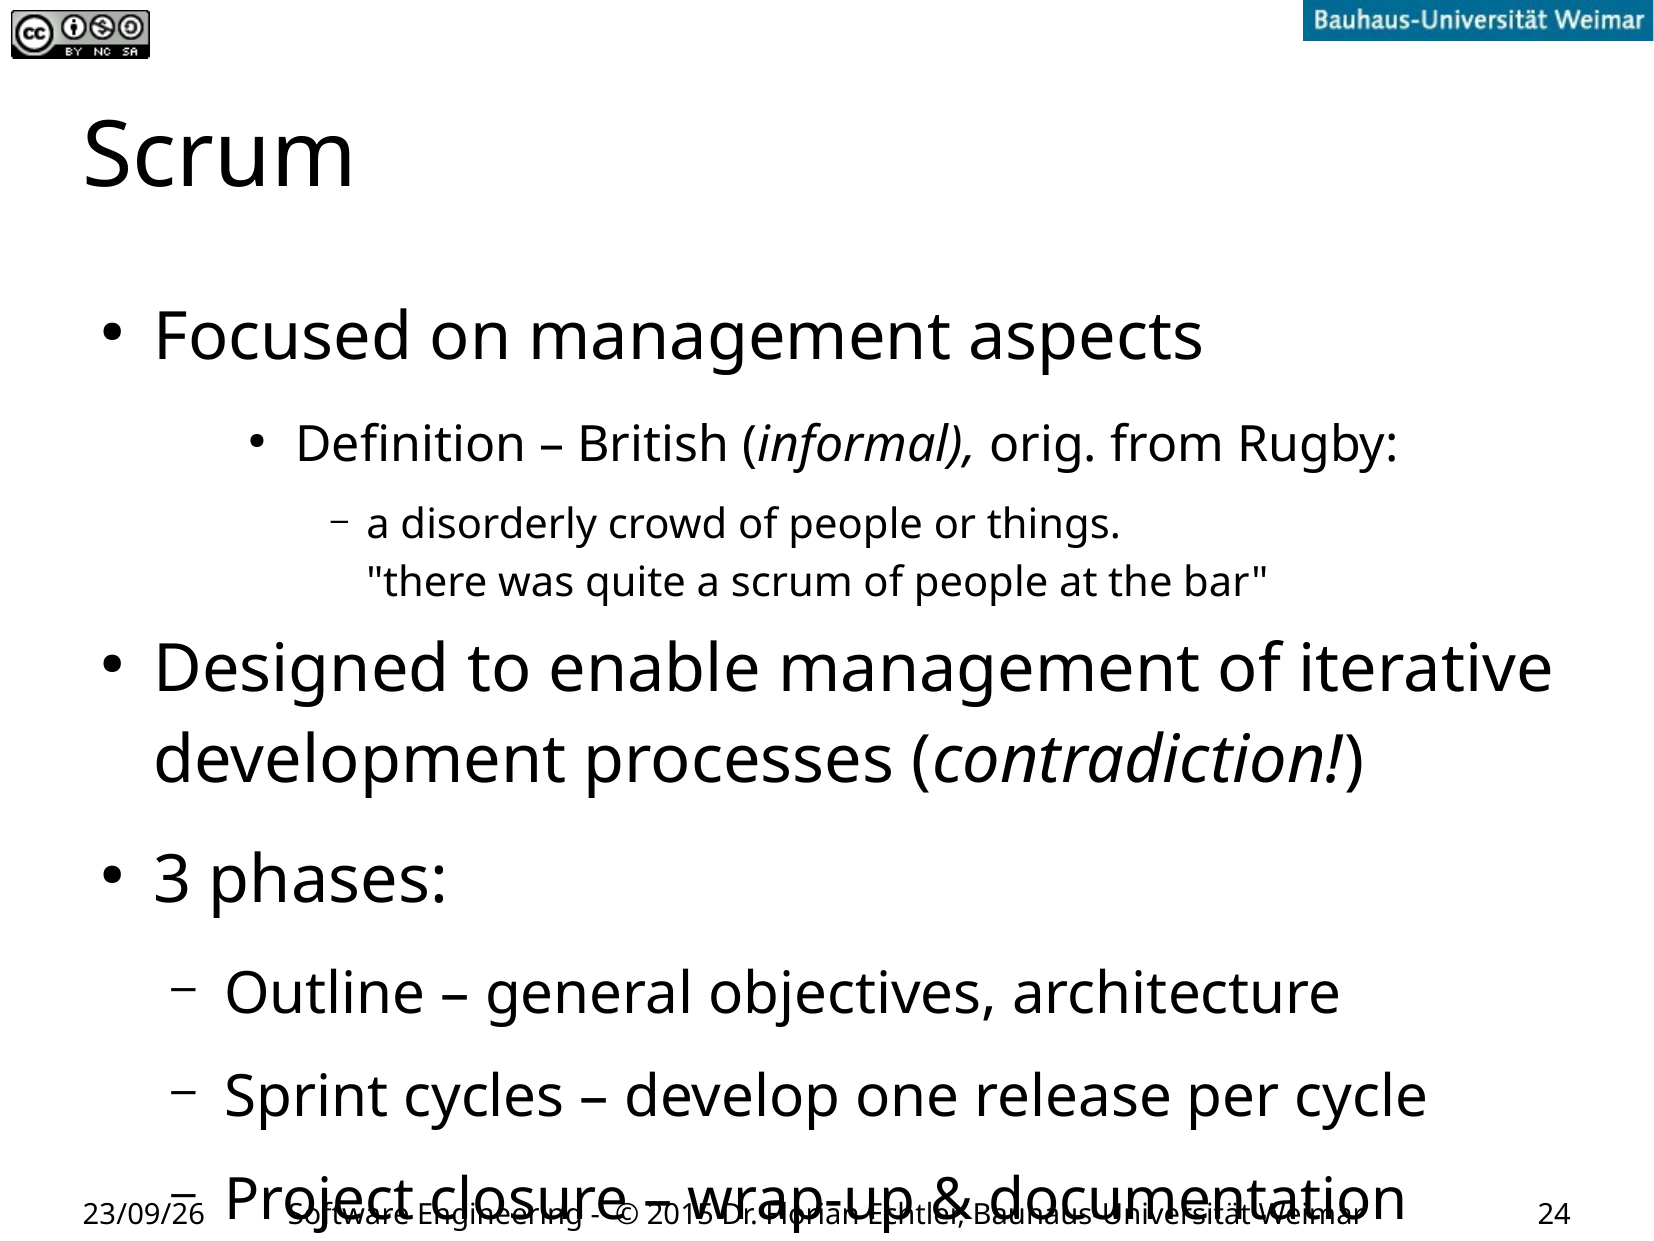

# Scrum
Focused on management aspects
Definition – British (informal), orig. from Rugby:
a disorderly crowd of people or things. "there was quite a scrum of people at the bar"
Designed to enable management of iterative development processes (contradiction!)
3 phases:
Outline – general objectives, architecture
Sprint cycles – develop one release per cycle
Project closure – wrap-up & documentation
Software Engineering - © 2015 Dr. Florian Echtler, Bauhaus-Universität Weimar
24